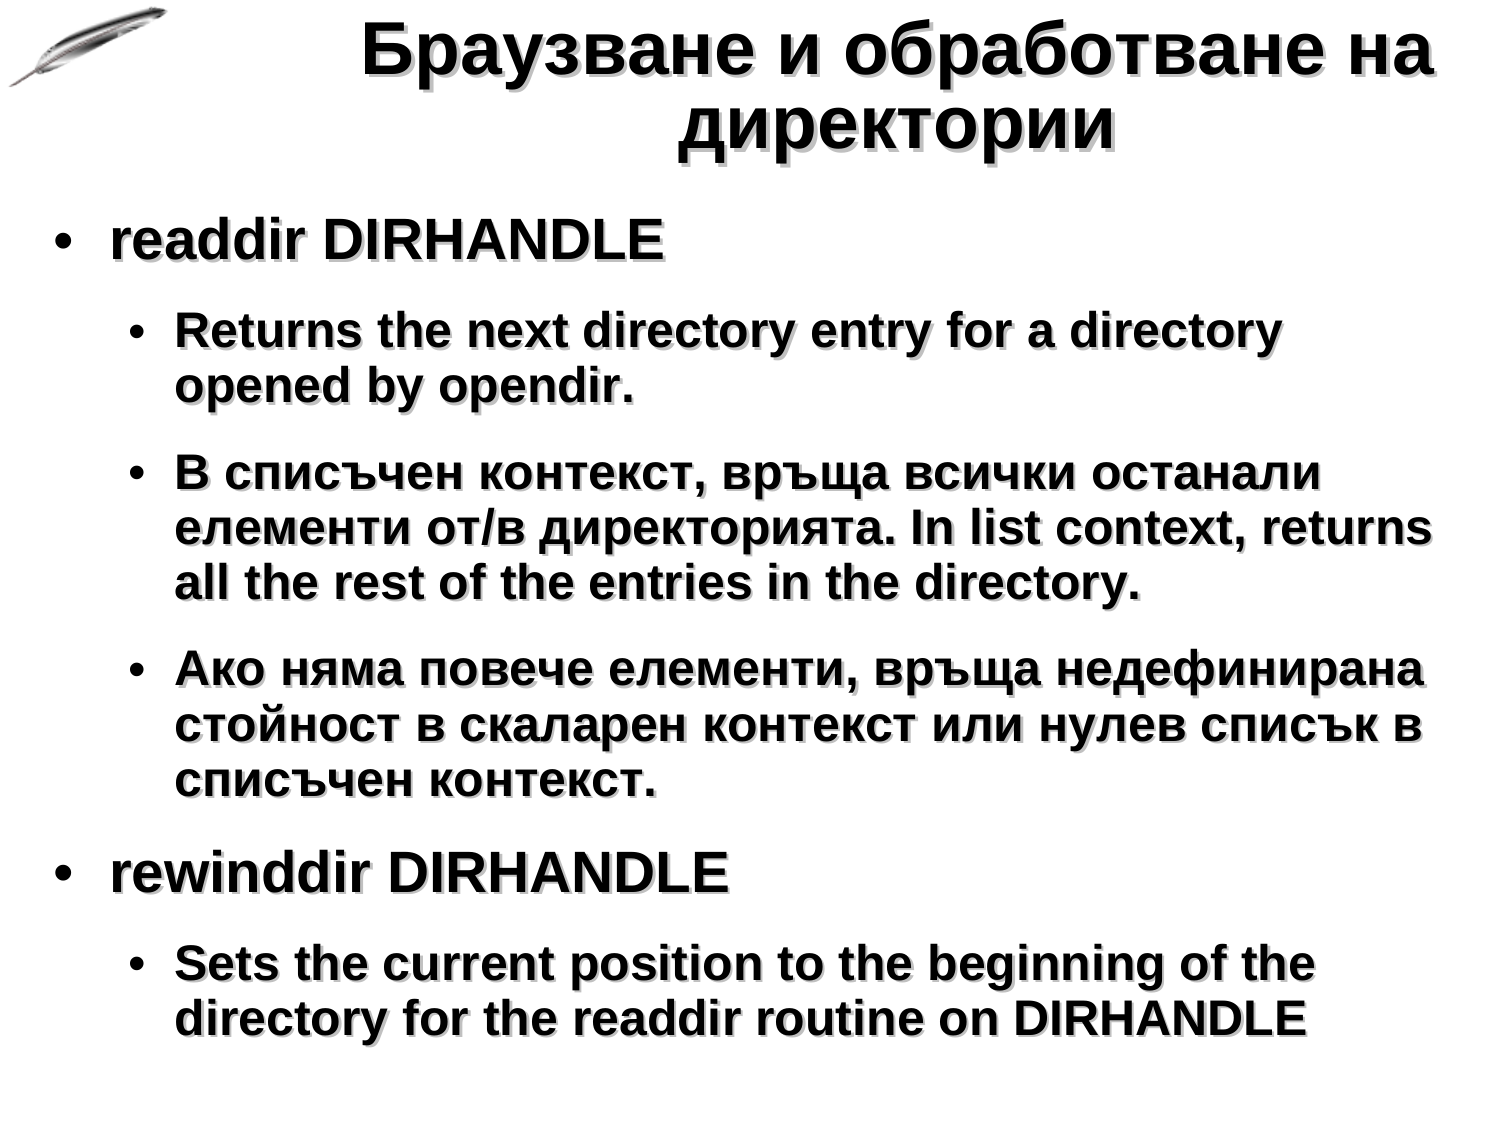

# Браузване и обработване на директории
readdir DIRHANDLE
Returns the next directory entry for a directory opened by opendir.
В списъчен контекст, връща всички останали елементи от/в директорията. In list context, returns all the rest of the entries in the directory.
Ако няма повече елементи, връща недефинирана стойност в скаларен контекст или нулев списък в списъчен контекст.
rewinddir DIRHANDLE
Sets the current position to the beginning of the directory for the readdir routine on DIRHANDLE